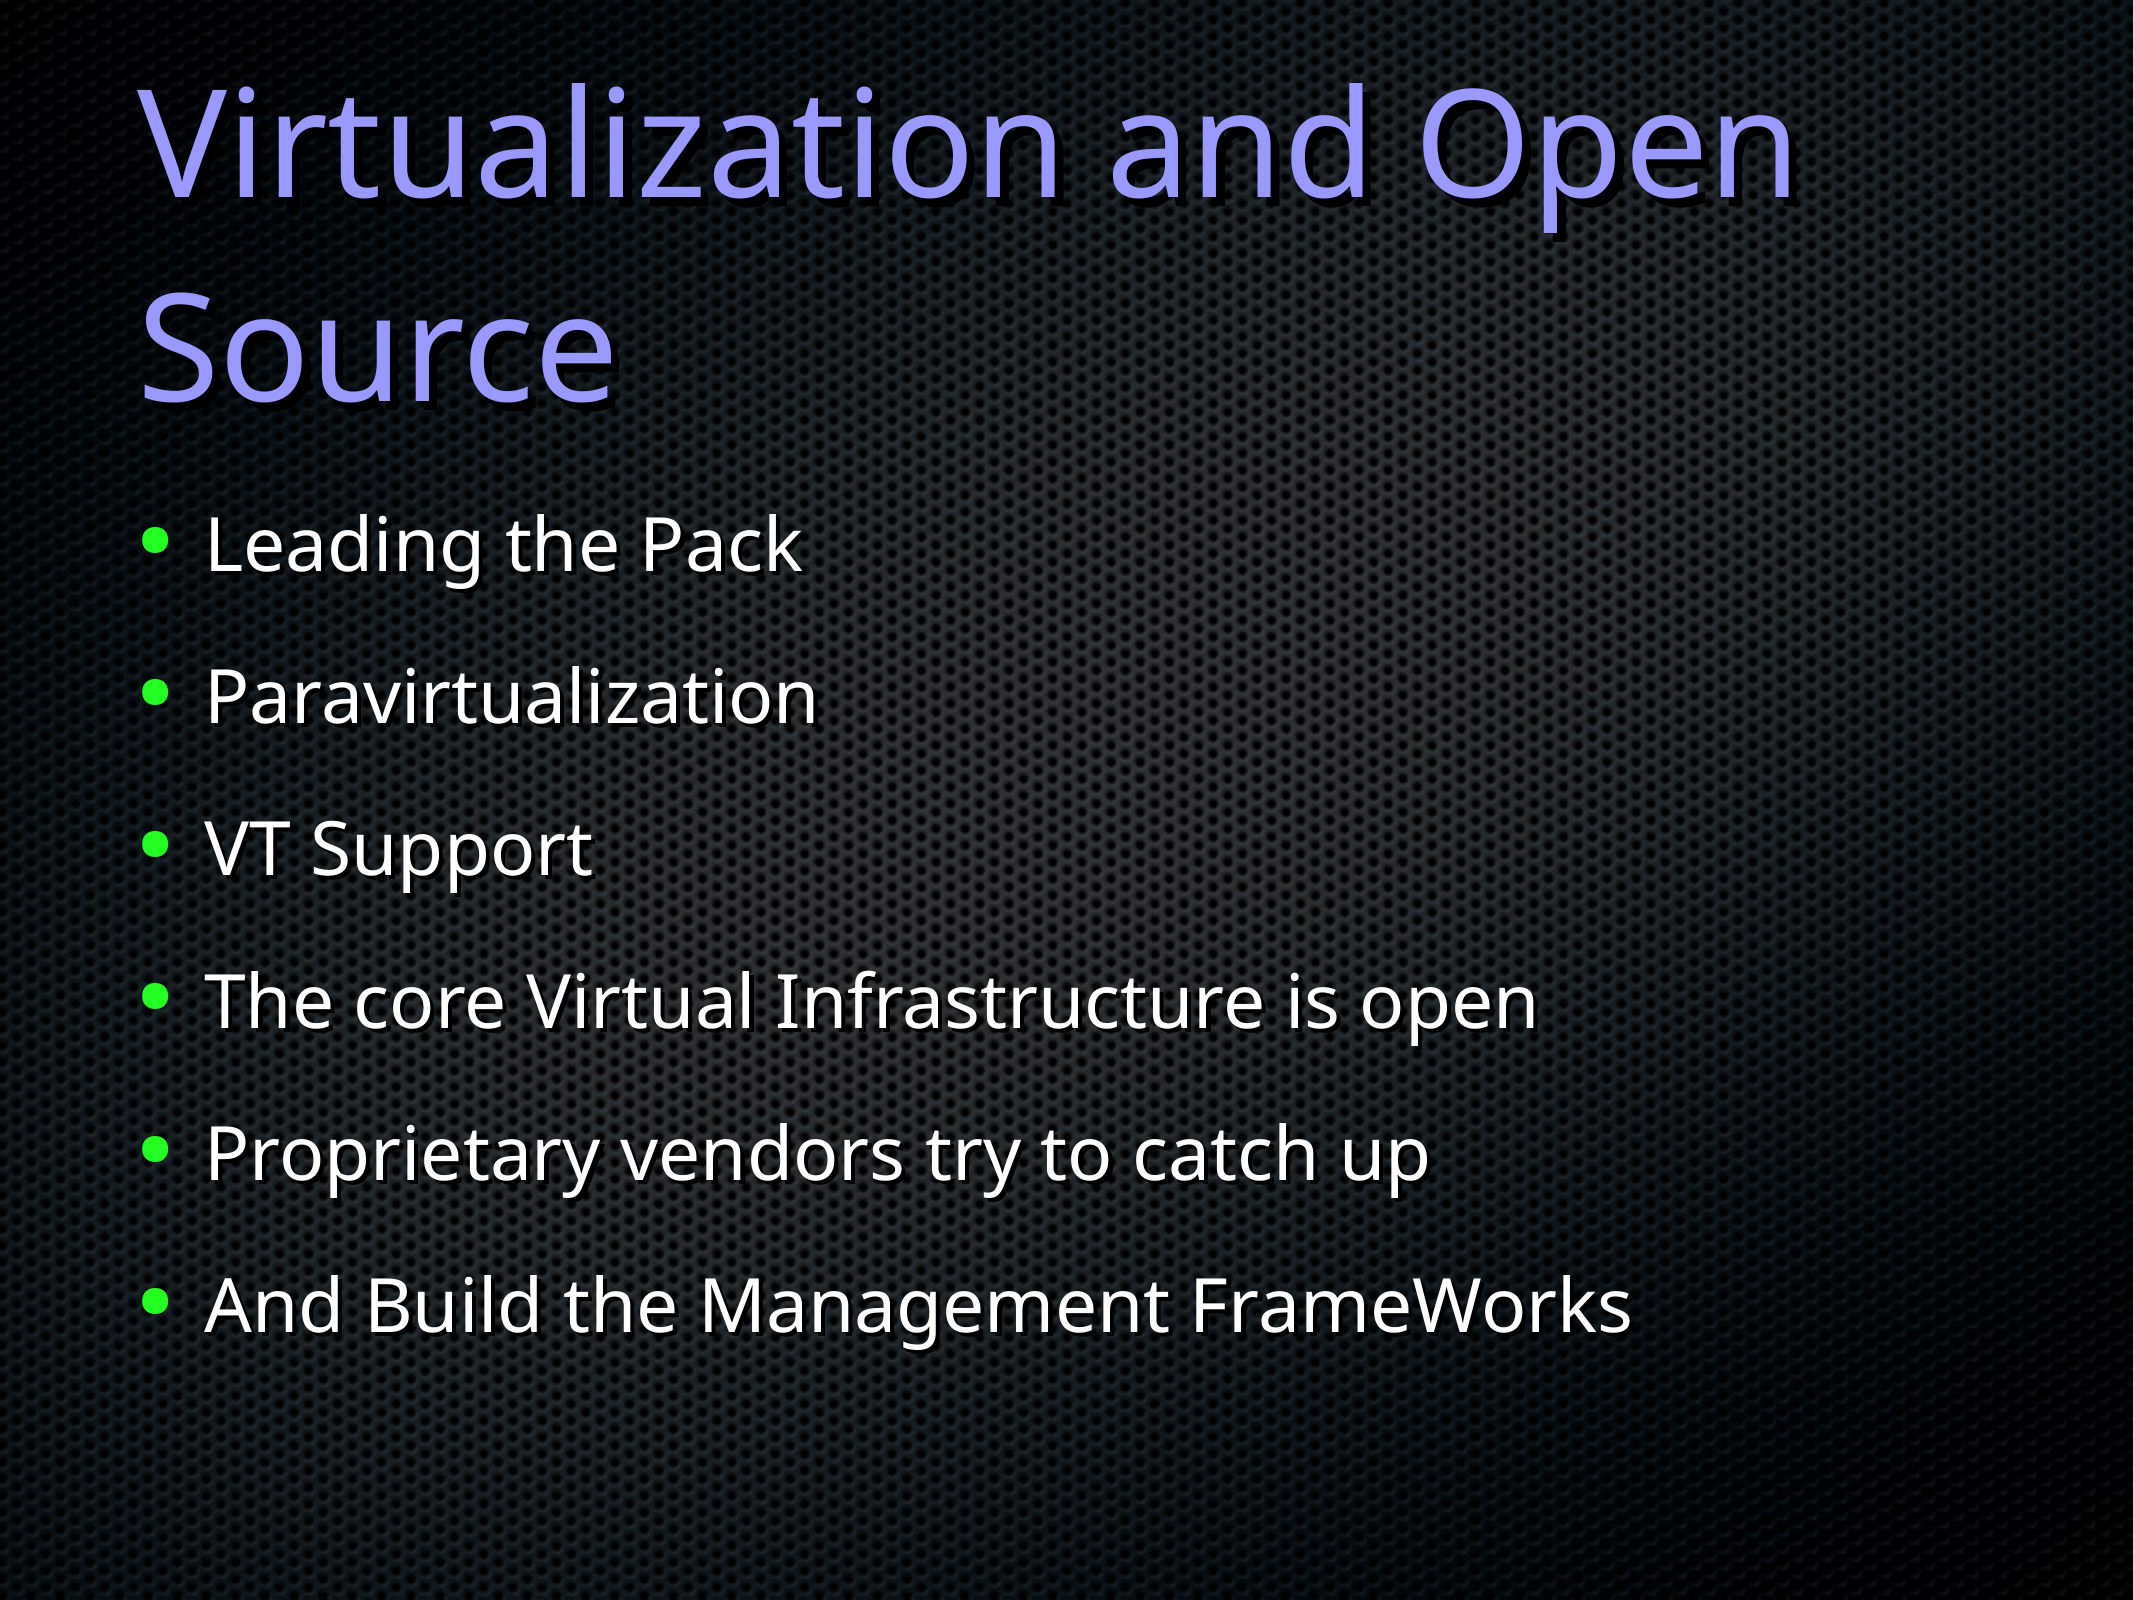

# Virtualization and Open Source
Leading the Pack
Paravirtualization
VT Support
The core Virtual Infrastructure is open
Proprietary vendors try to catch up
And Build the Management FrameWorks